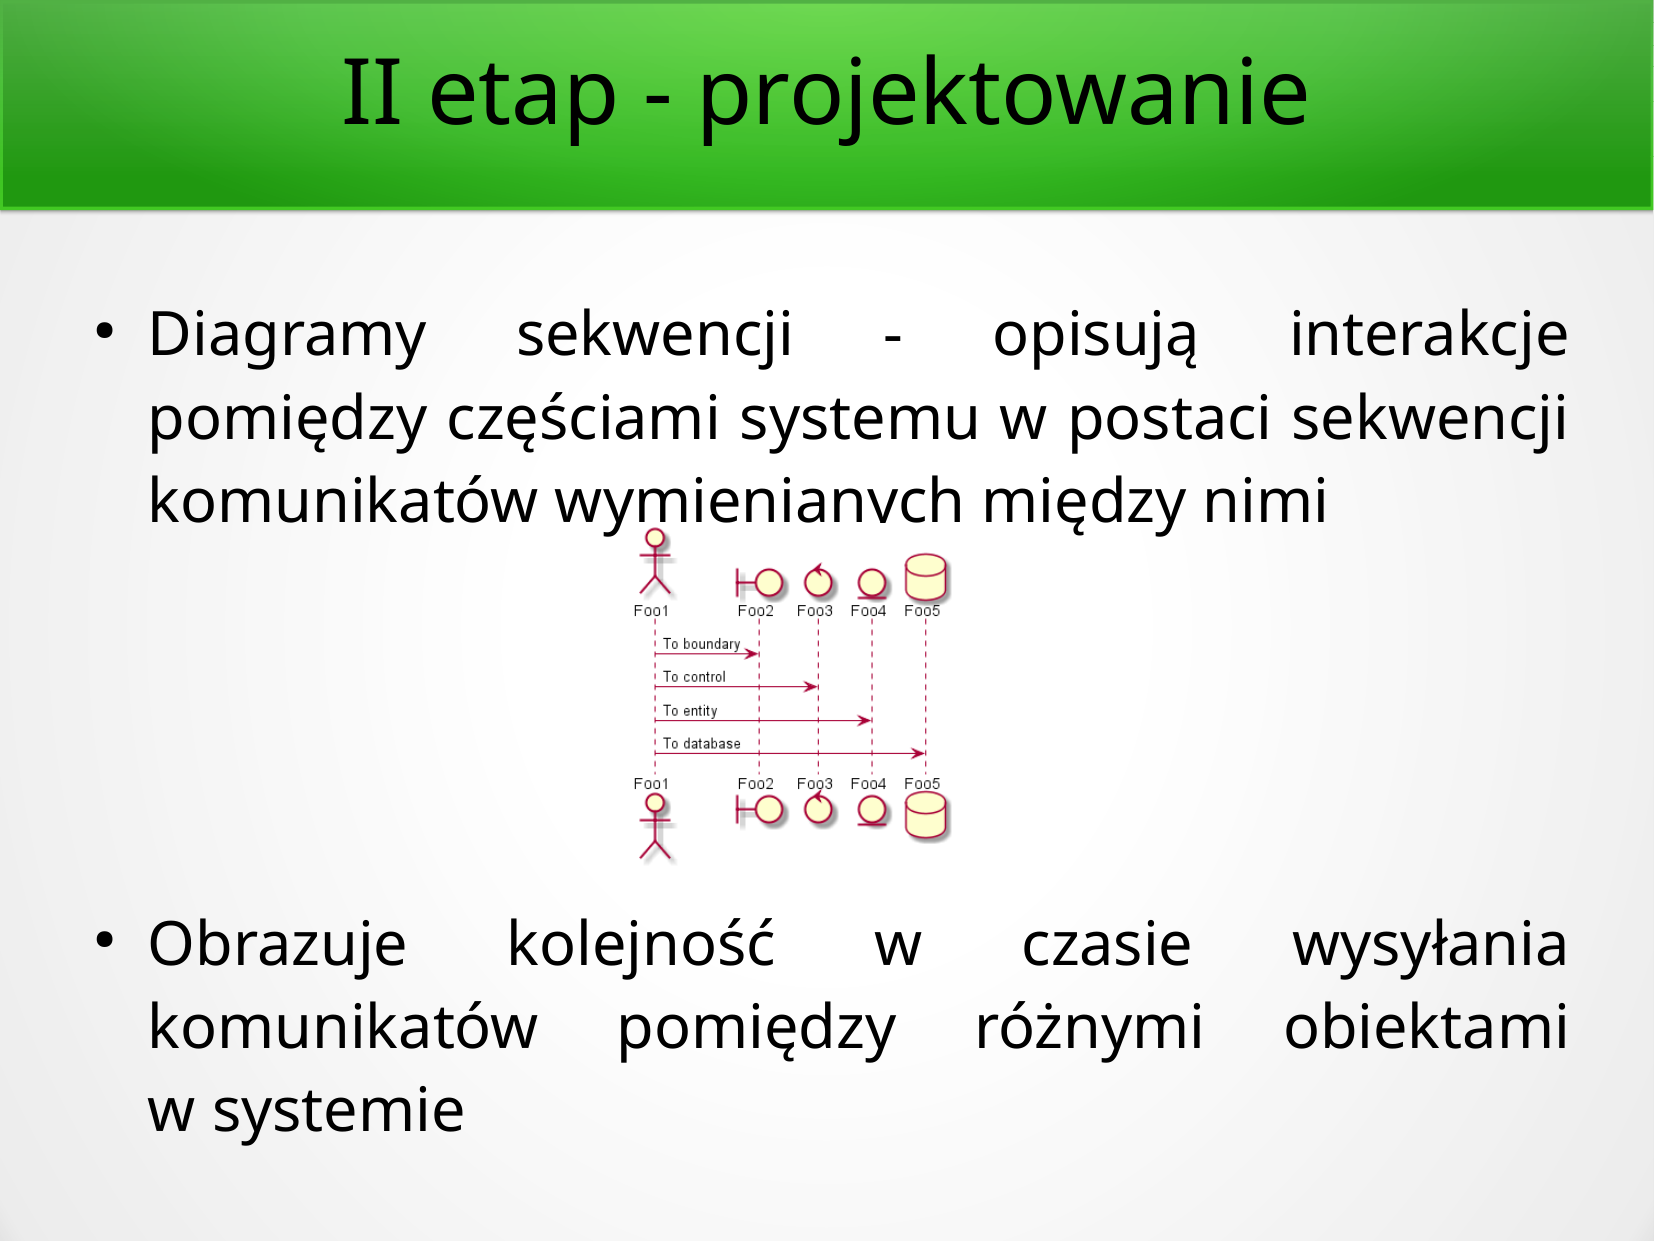

# II etap - projektowanie
Diagramy sekwencji - opisują interakcje pomiędzy częściami systemu w postaci sekwencji komunikatów wymienianych między nimi
Obrazuje kolejność w czasie wysyłania komunikatów pomiędzy różnymi obiektami w systemie